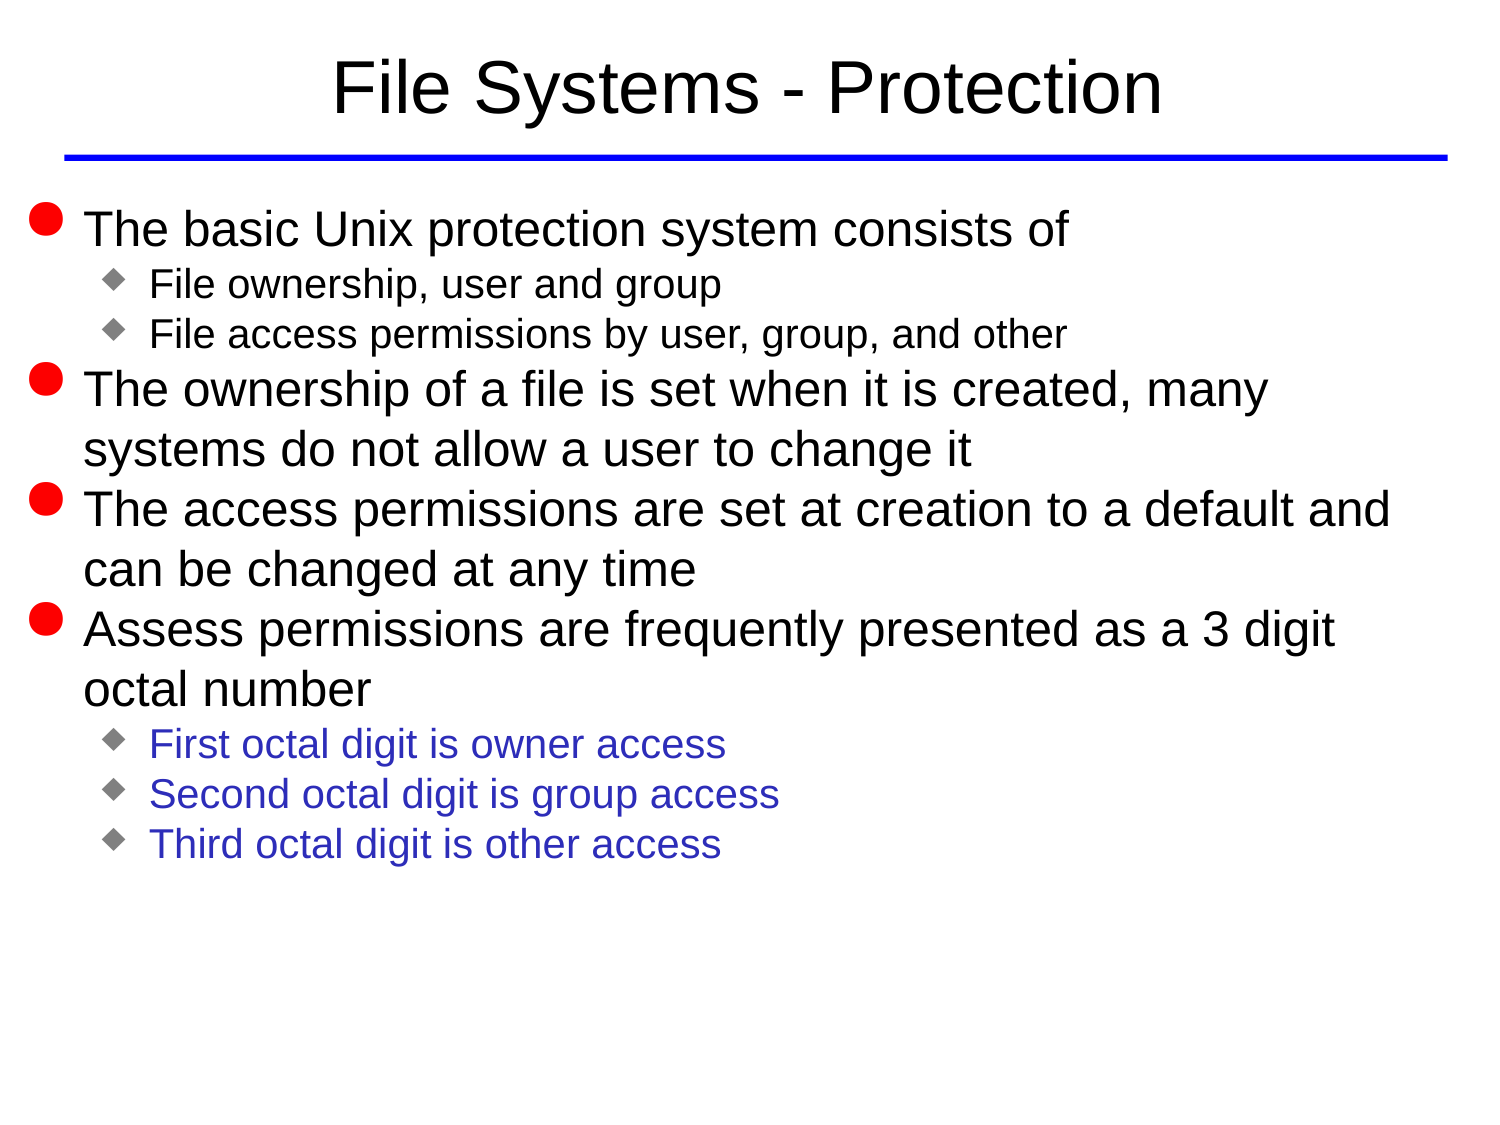

# File Systems - Protection
The basic Unix protection system consists of
File ownership, user and group
File access permissions by user, group, and other
The ownership of a file is set when it is created, many systems do not allow a user to change it
The access permissions are set at creation to a default and can be changed at any time
Assess permissions are frequently presented as a 3 digit octal number
First octal digit is owner access
Second octal digit is group access
Third octal digit is other access